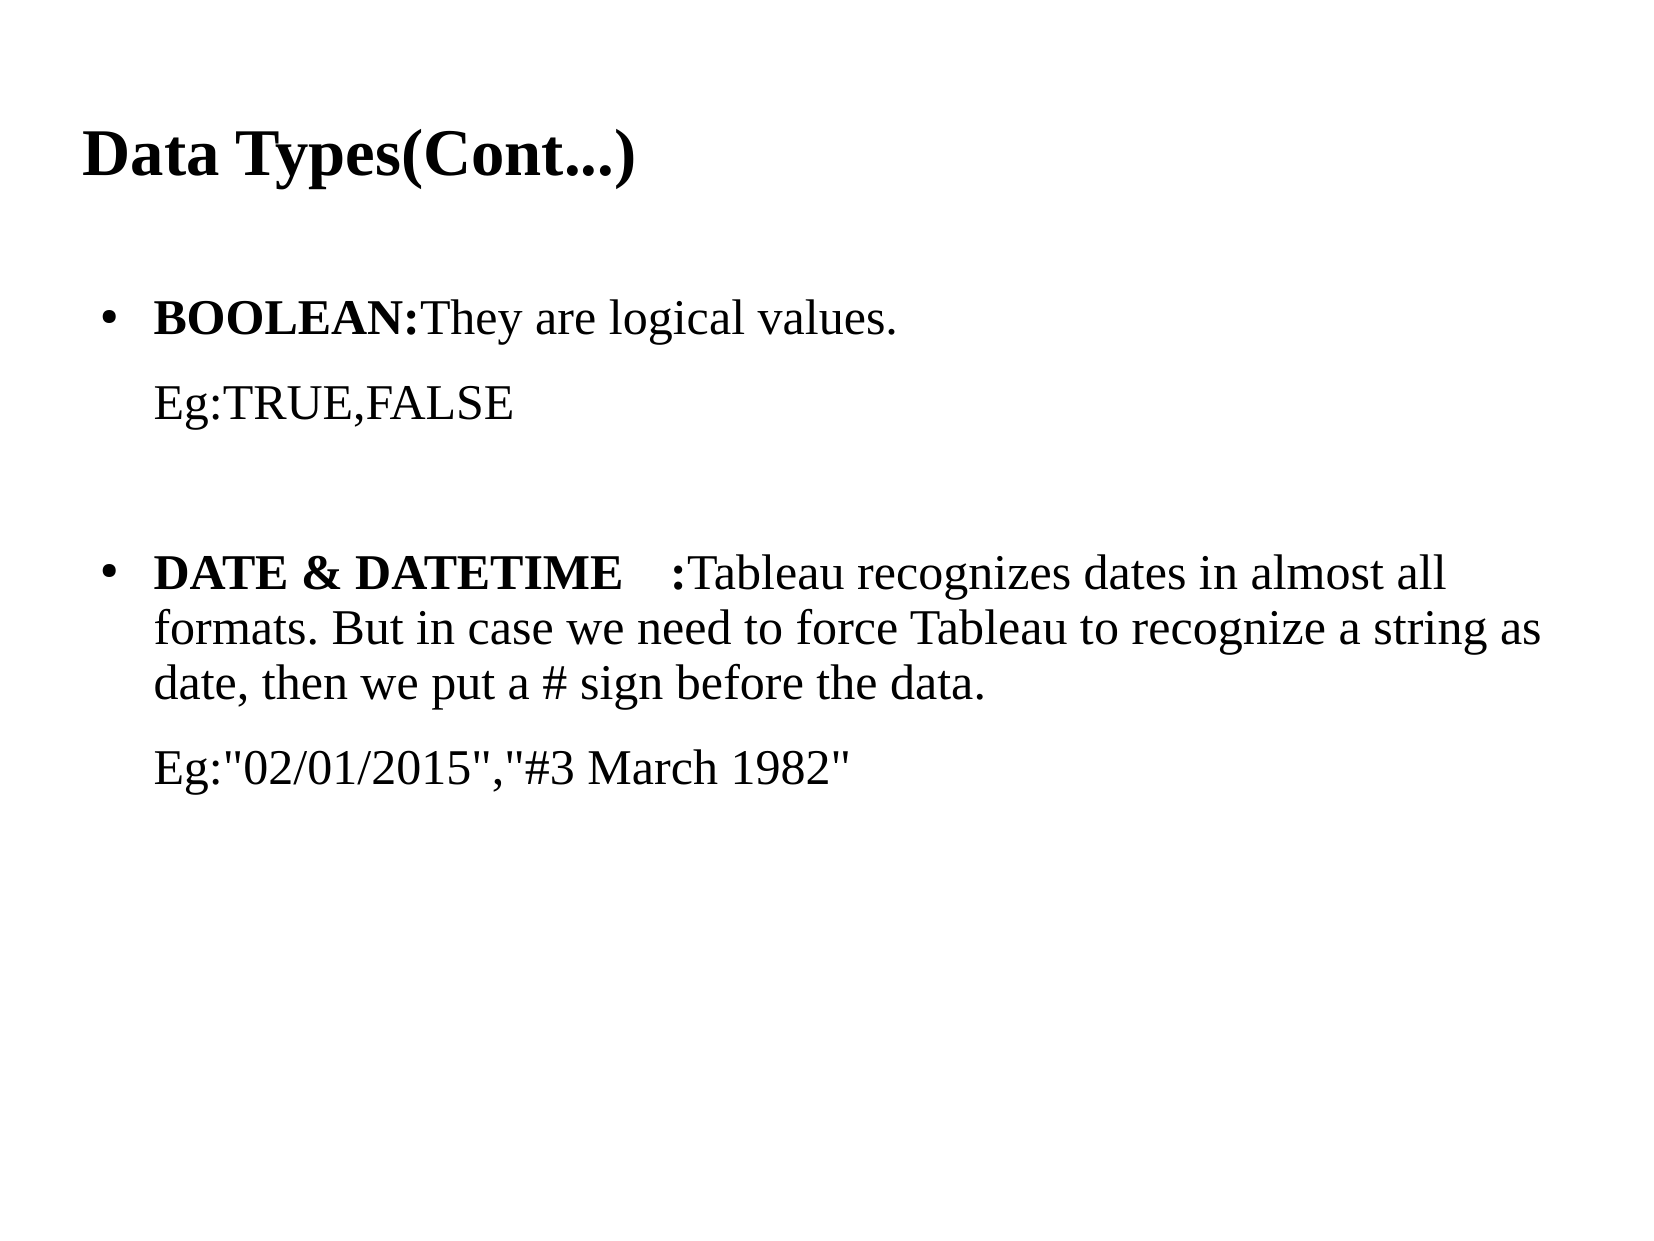

# Data Types(Cont...)
BOOLEAN:They are logical values.
Eg:TRUE,FALSE
DATE & DATETIME	:Tableau recognizes dates in almost all formats. But in case we need to force Tableau to recognize a string as date, then we put a # sign before the data.
Eg:"02/01/2015","#3 March 1982"